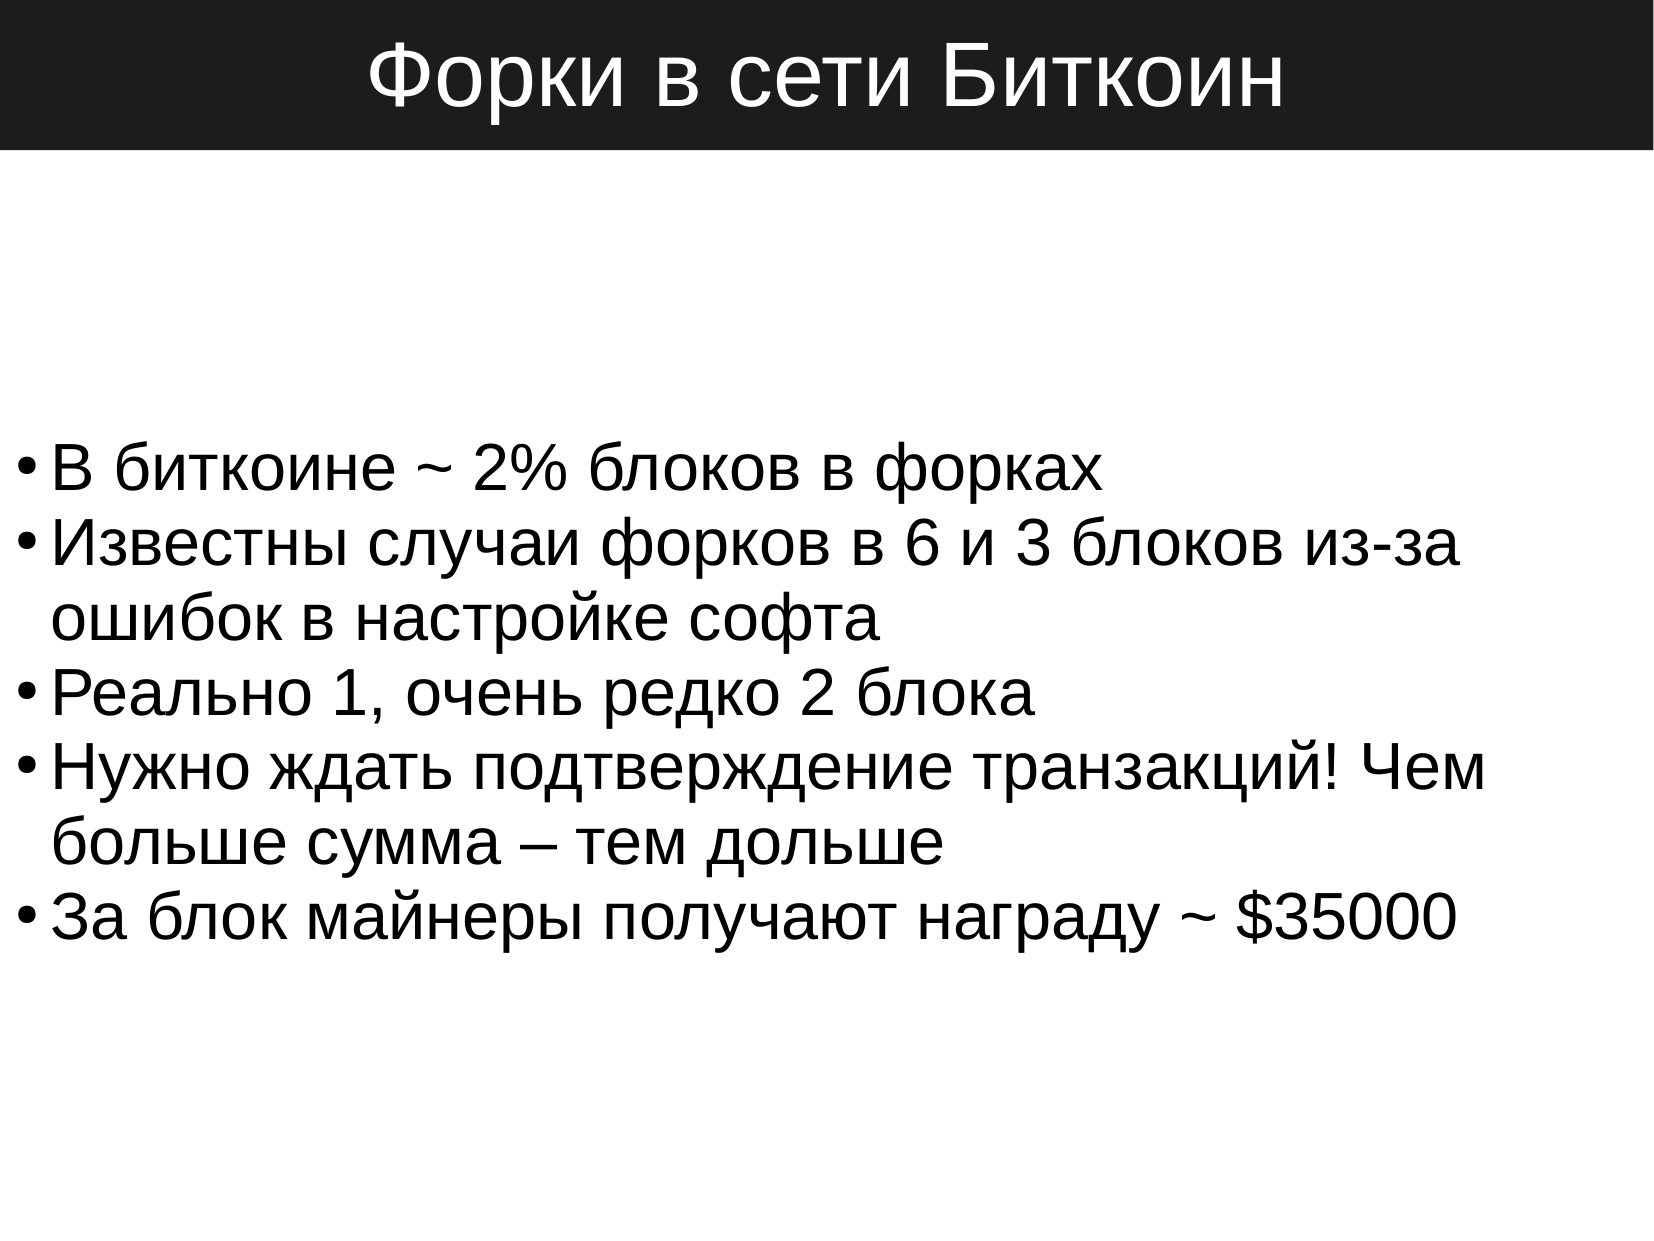

# Форки в сети Биткоин
В биткоине ~ 2% блоков в форках
Известны случаи форков в 6 и 3 блоков из-за ошибок в настройке софта
Реально 1, очень редко 2 блока
Нужно ждать подтверждение транзакций! Чем больше сумма – тем дольше
За блок майнеры получают награду ~ $35000